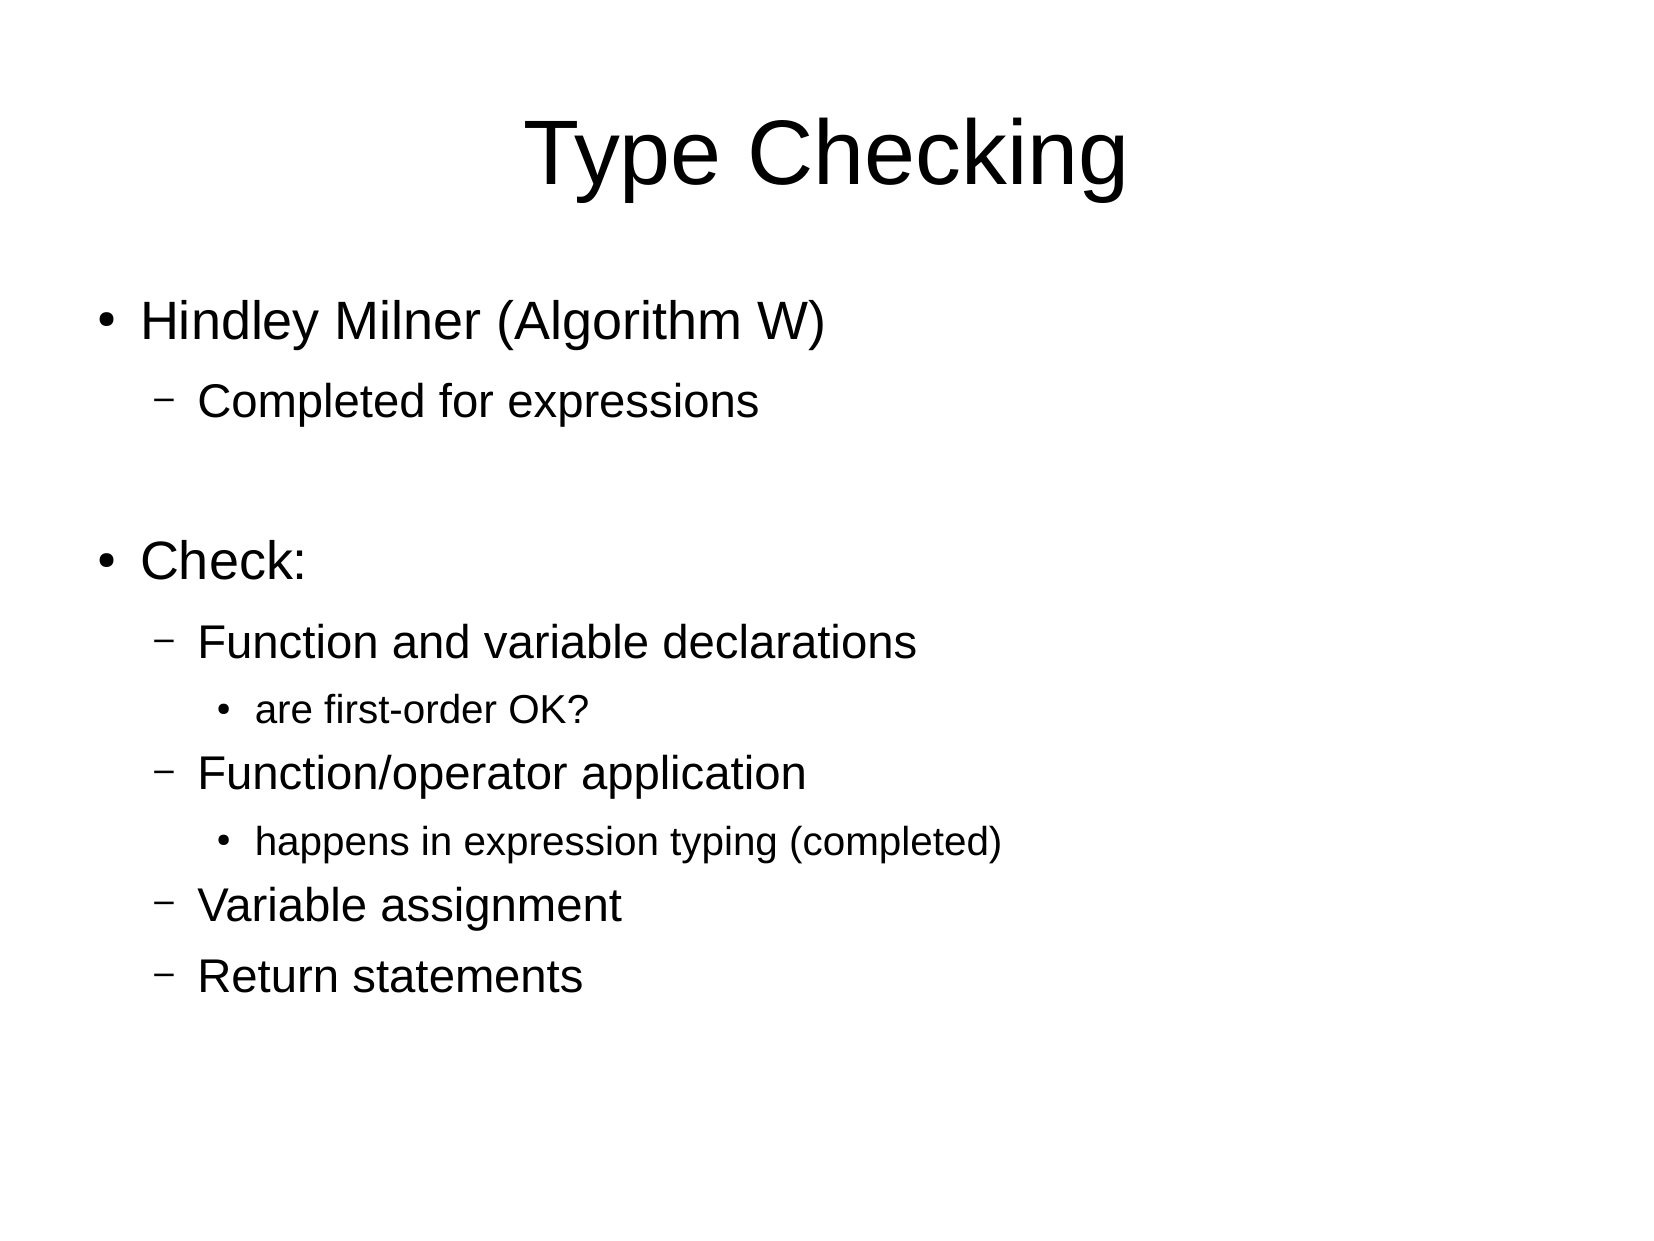

# Type Checking
Hindley Milner (Algorithm W)
Completed for expressions
Check:
Function and variable declarations
are first-order OK?
Function/operator application
happens in expression typing (completed)
Variable assignment
Return statements